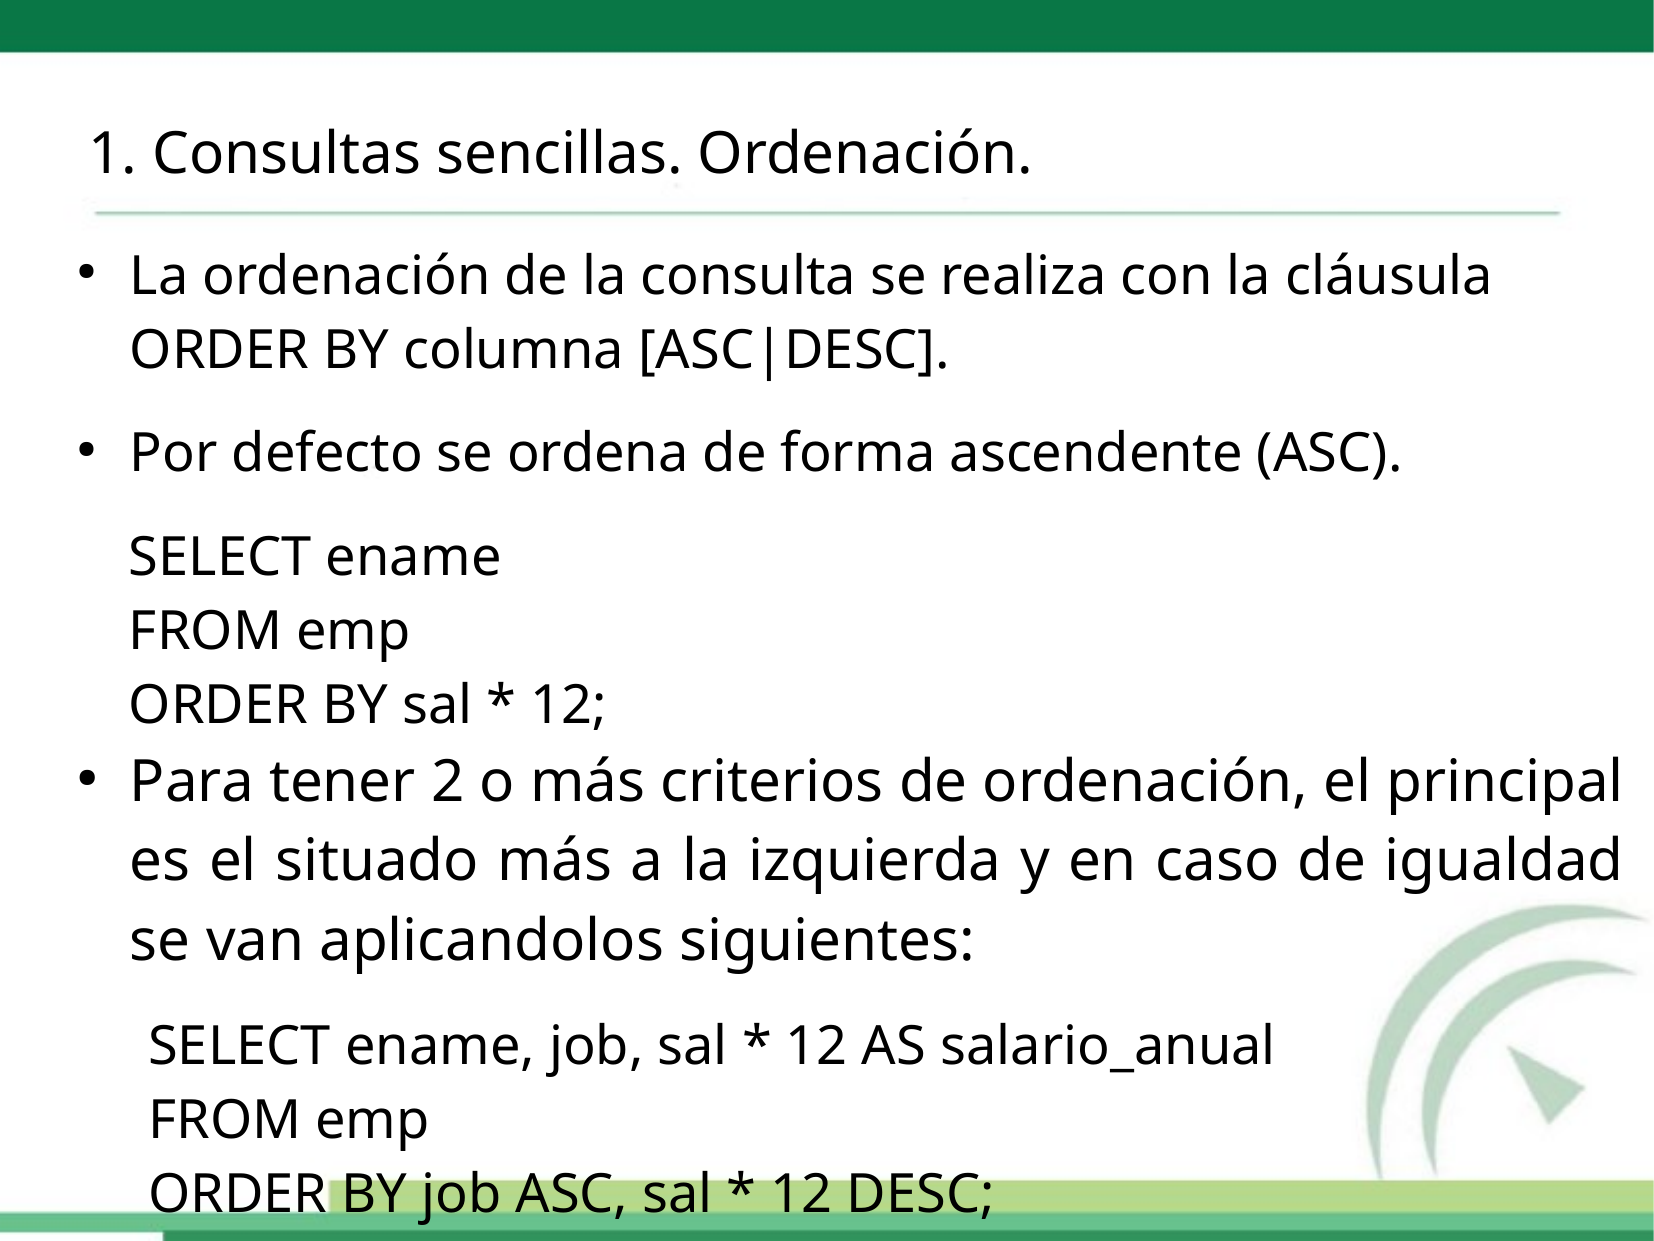

# 1. Consultas sencillas. Ordenación.
La ordenación de la consulta se realiza con la cláusula ORDER BY columna [ASC|DESC].
Por defecto se ordena de forma ascendente (ASC).
 SELECT ename
 FROM emp
 ORDER BY sal * 12;
Para tener 2 o más criterios de ordenación, el principal es el situado más a la izquierda y en caso de igualdad se van aplicandolos siguientes:
 SELECT ename, job, sal * 12 AS salario_anual
 FROM emp
 ORDER BY job ASC, sal * 12 DESC;